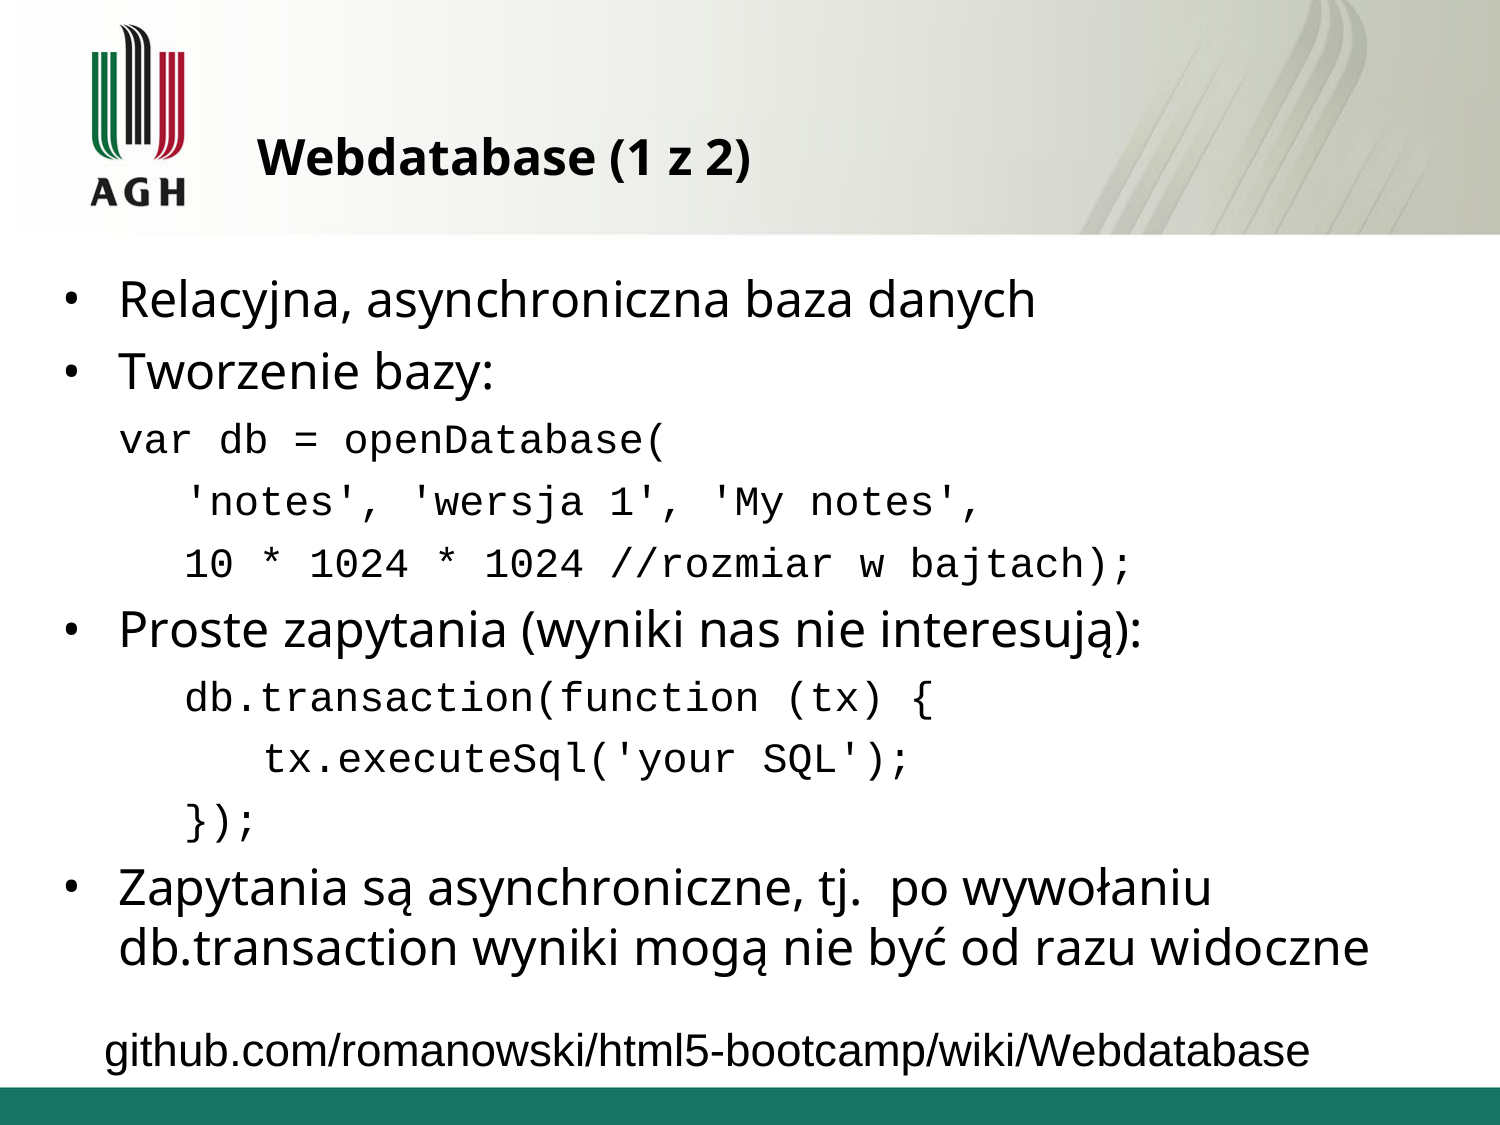

# Webdatabase (1 z 2)
Relacyjna, asynchroniczna baza danych
Tworzenie bazy:
var db = openDatabase(
'notes', 'wersja 1', 'My notes',
10 * 1024 * 1024 //rozmiar w bajtach);
Proste zapytania (wyniki nas nie interesują):
db.transaction(function (tx) {
 	 tx.executeSql('your SQL');
});
Zapytania są asynchroniczne, tj. po wywołaniu db.transaction wyniki mogą nie być od razu widoczne
github.com/romanowski/html5-bootcamp/wiki/Webdatabase